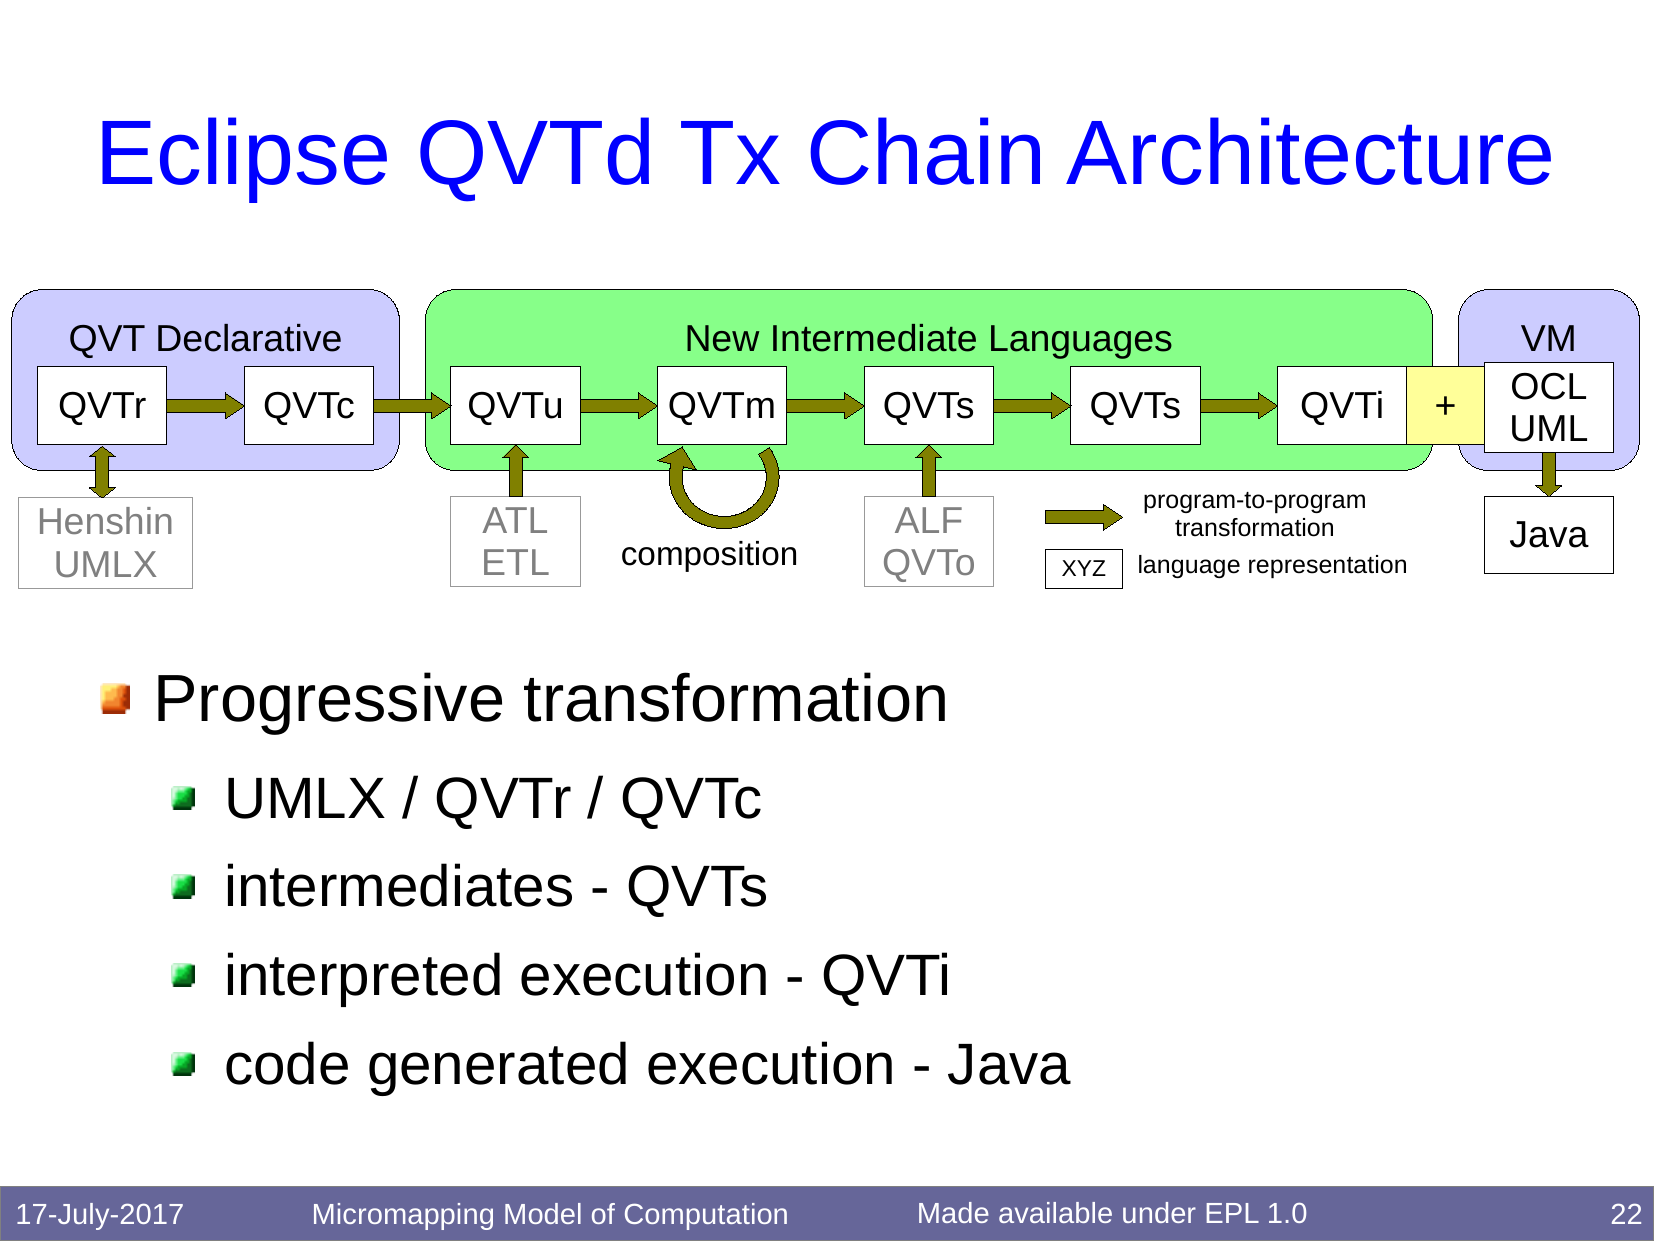

# Eclipse QVTd Tx Chain Architecture
QVT Declarative
New Intermediate Languages
VM
OCL
UML
QVTr
QVTc
QVTc
QVTu
QVTm
QVTs
QVTs
QVTi
QVTi
+
program-to-program
transformation
ATL
ETL
ALF
QVTo
Java
Henshin
UMLX
composition
language representation
XYZ
Progressive transformation
UMLX / QVTr / QVTc
intermediates - QVTs
interpreted execution - QVTi
code generated execution - Java
17-July-2017
Micromapping Model of Computation
22